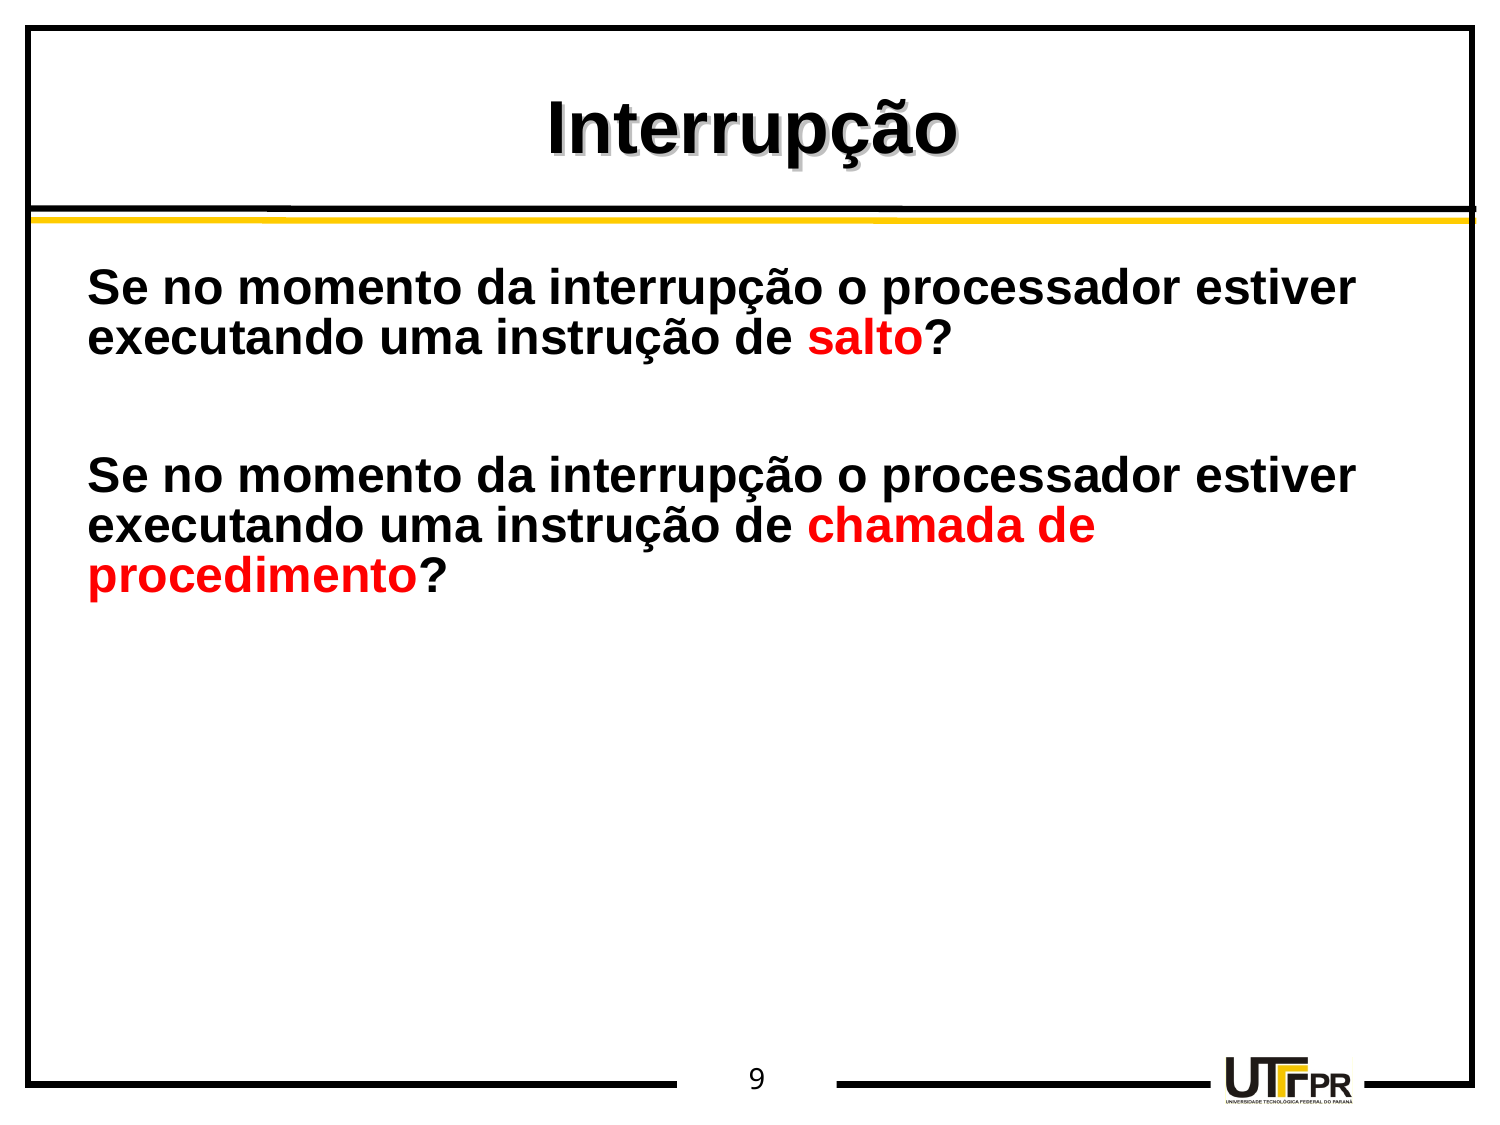

Interrupção
# Se no momento da interrupção o processador estiver executando uma instrução de salto?
Se no momento da interrupção o processador estiver executando uma instrução de chamada de procedimento?